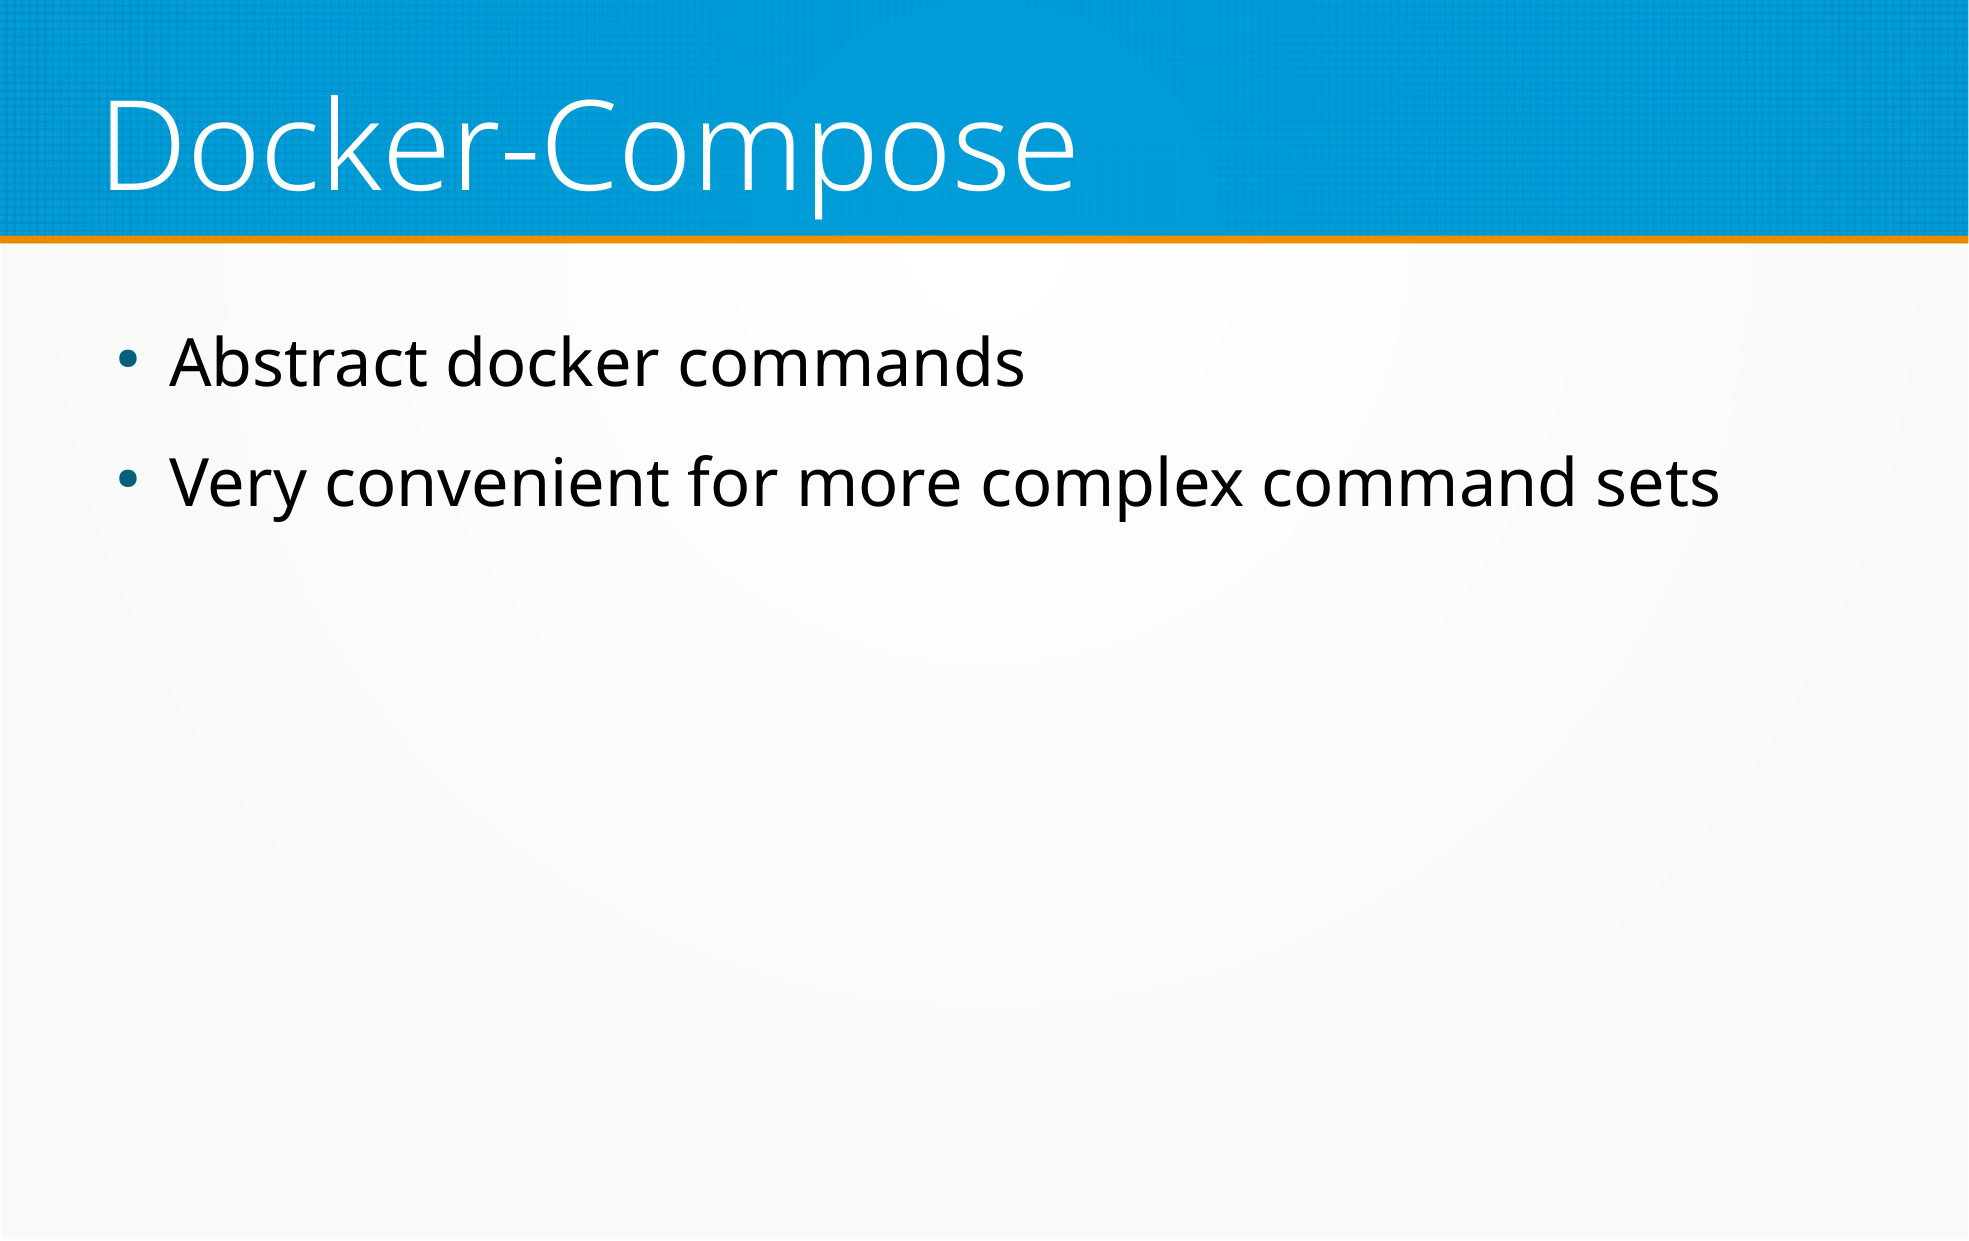

# Docker-Compose
Abstract docker commands
Very convenient for more complex command sets